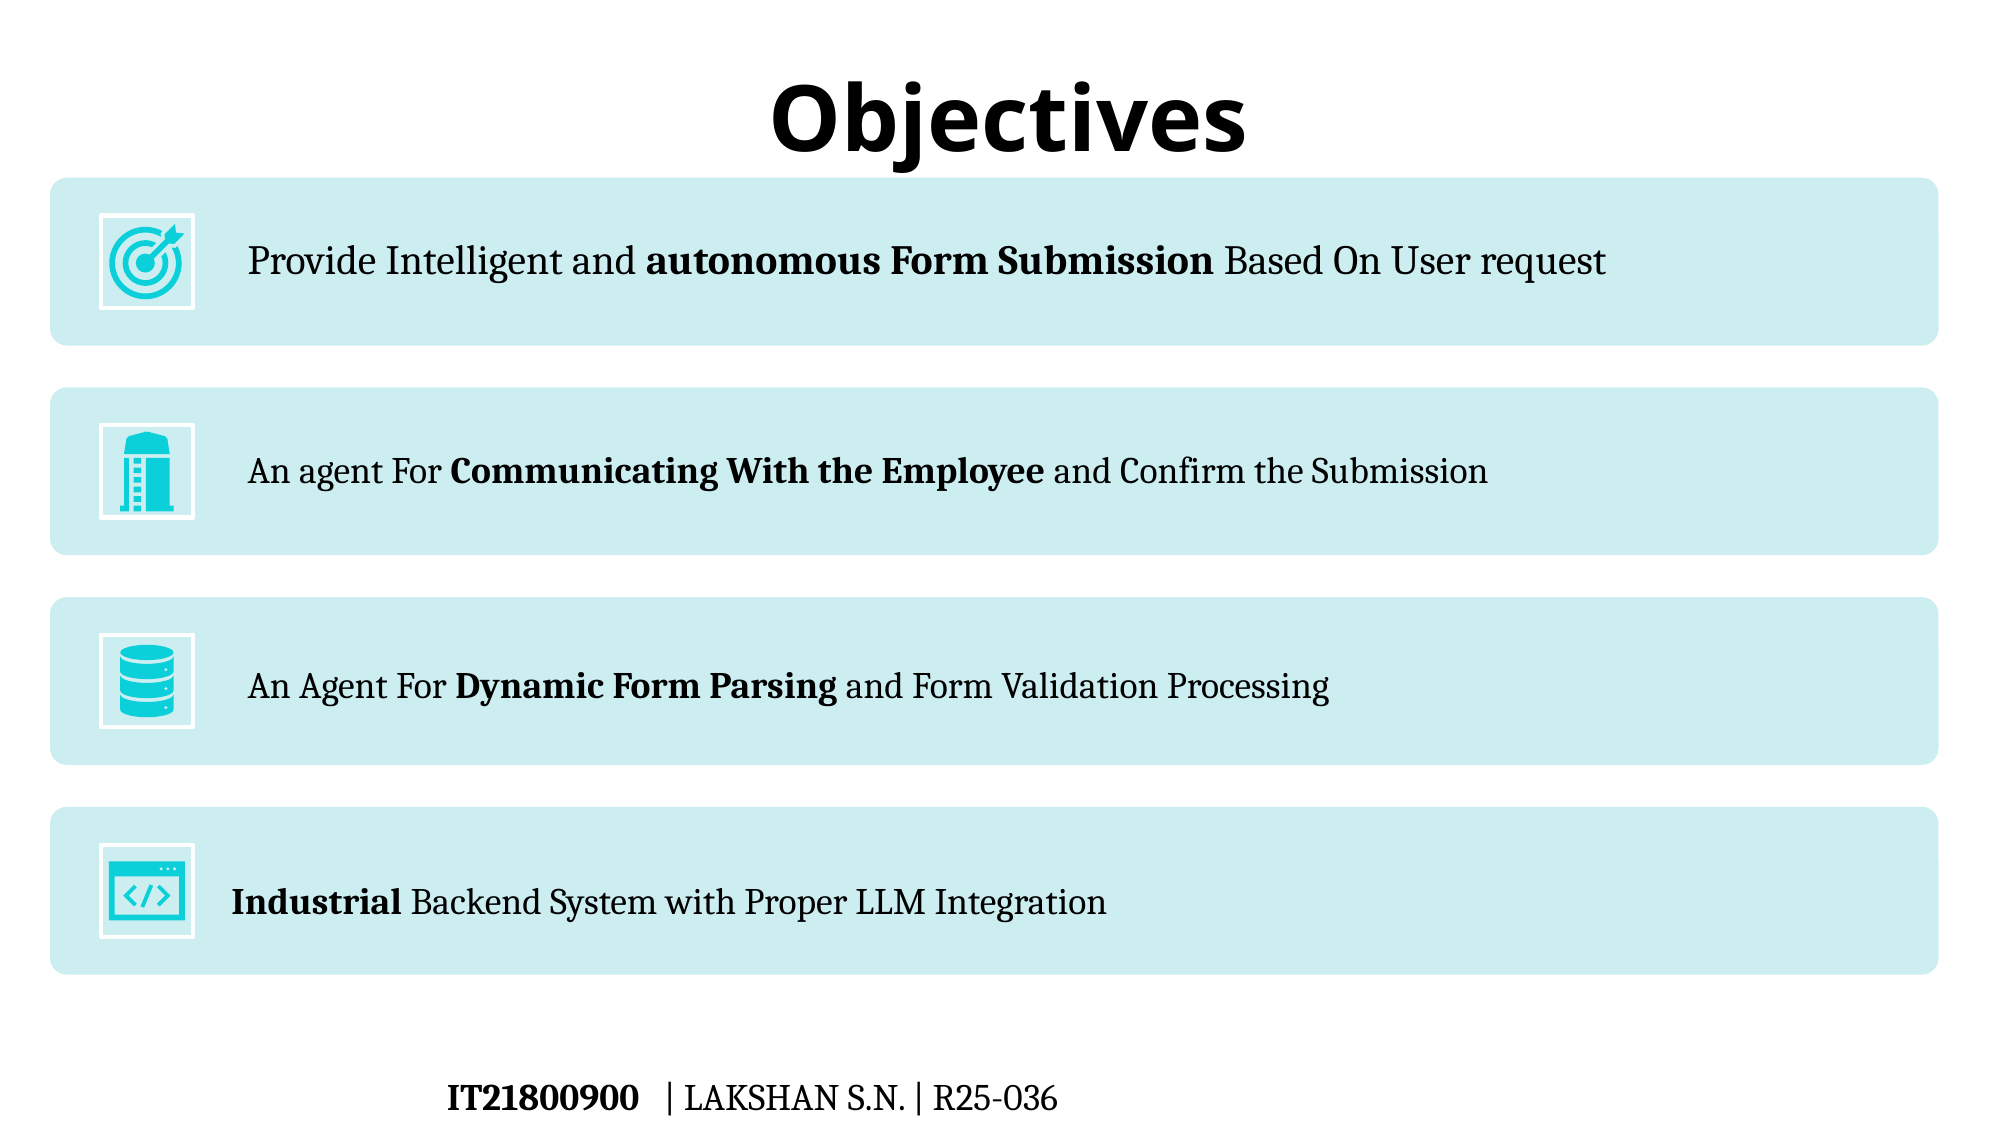

# Objectives
Provide Intelligent and autonomous Form Submission Based On User request
An agent For Communicating With the Employee and Confirm the Submission
An Agent For Dynamic Form Parsing and Form Validation Processing
Industrial Backend System with Proper LLM Integration
IT21800900 | LAKSHAN S.N. | R25-036